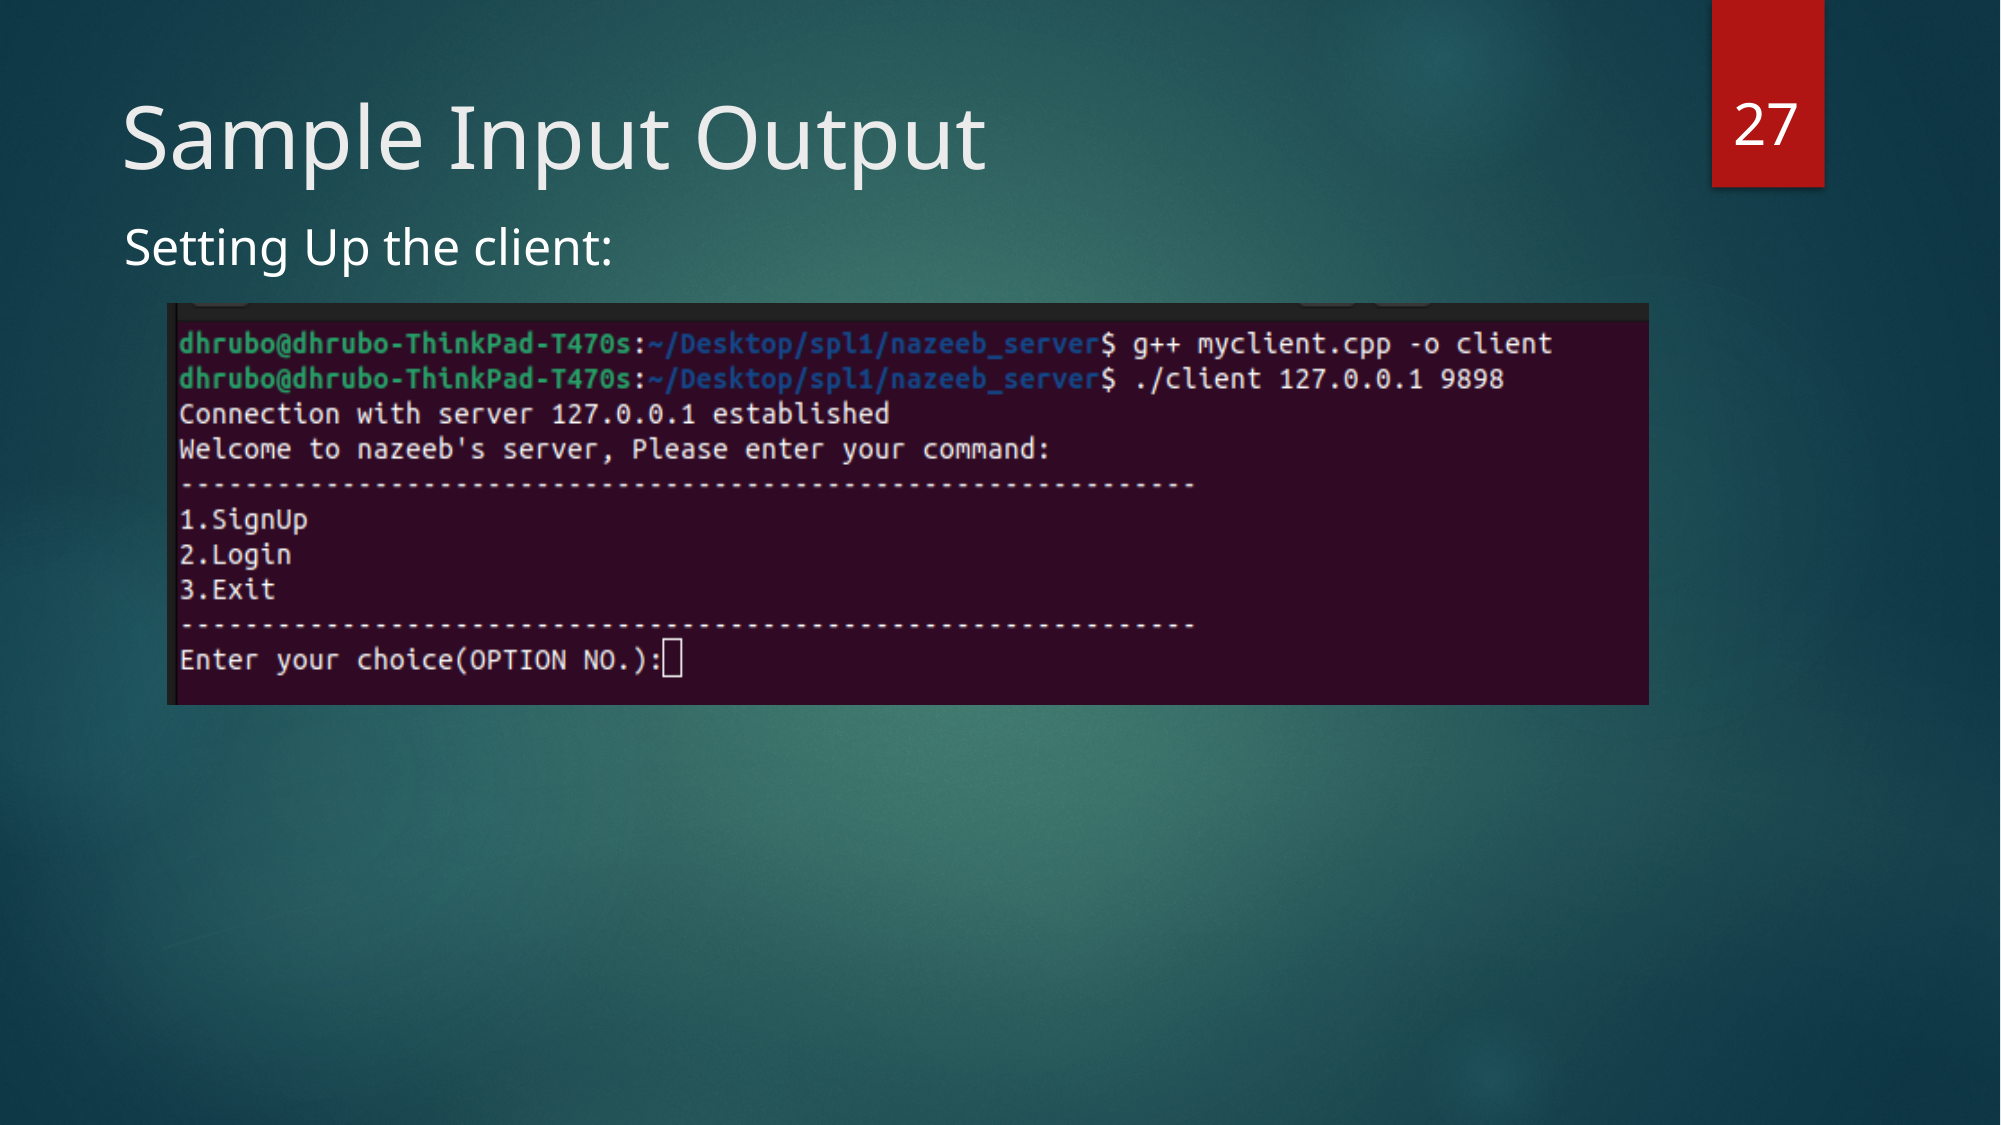

27
# Sample Input Output
Setting Up the client: